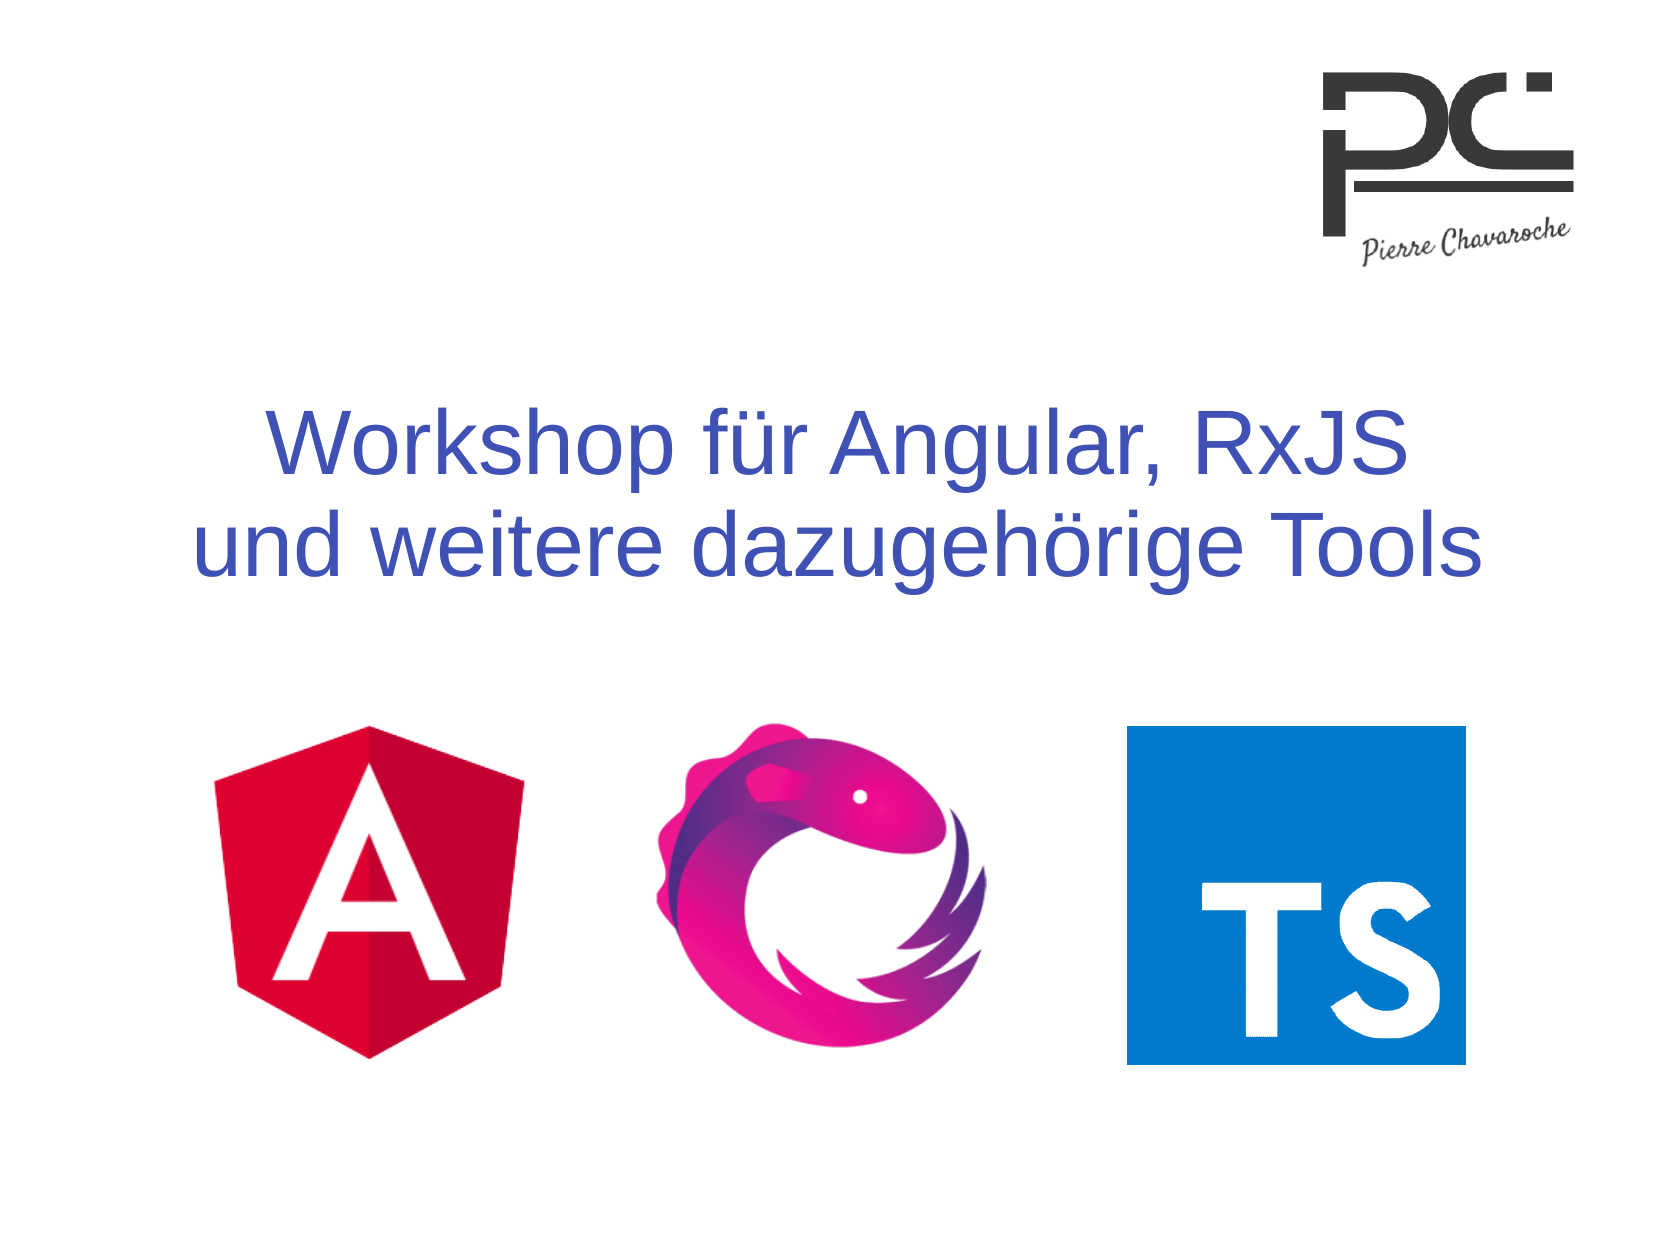

Workshop für Angular, RxJS
und weitere dazugehörige Tools